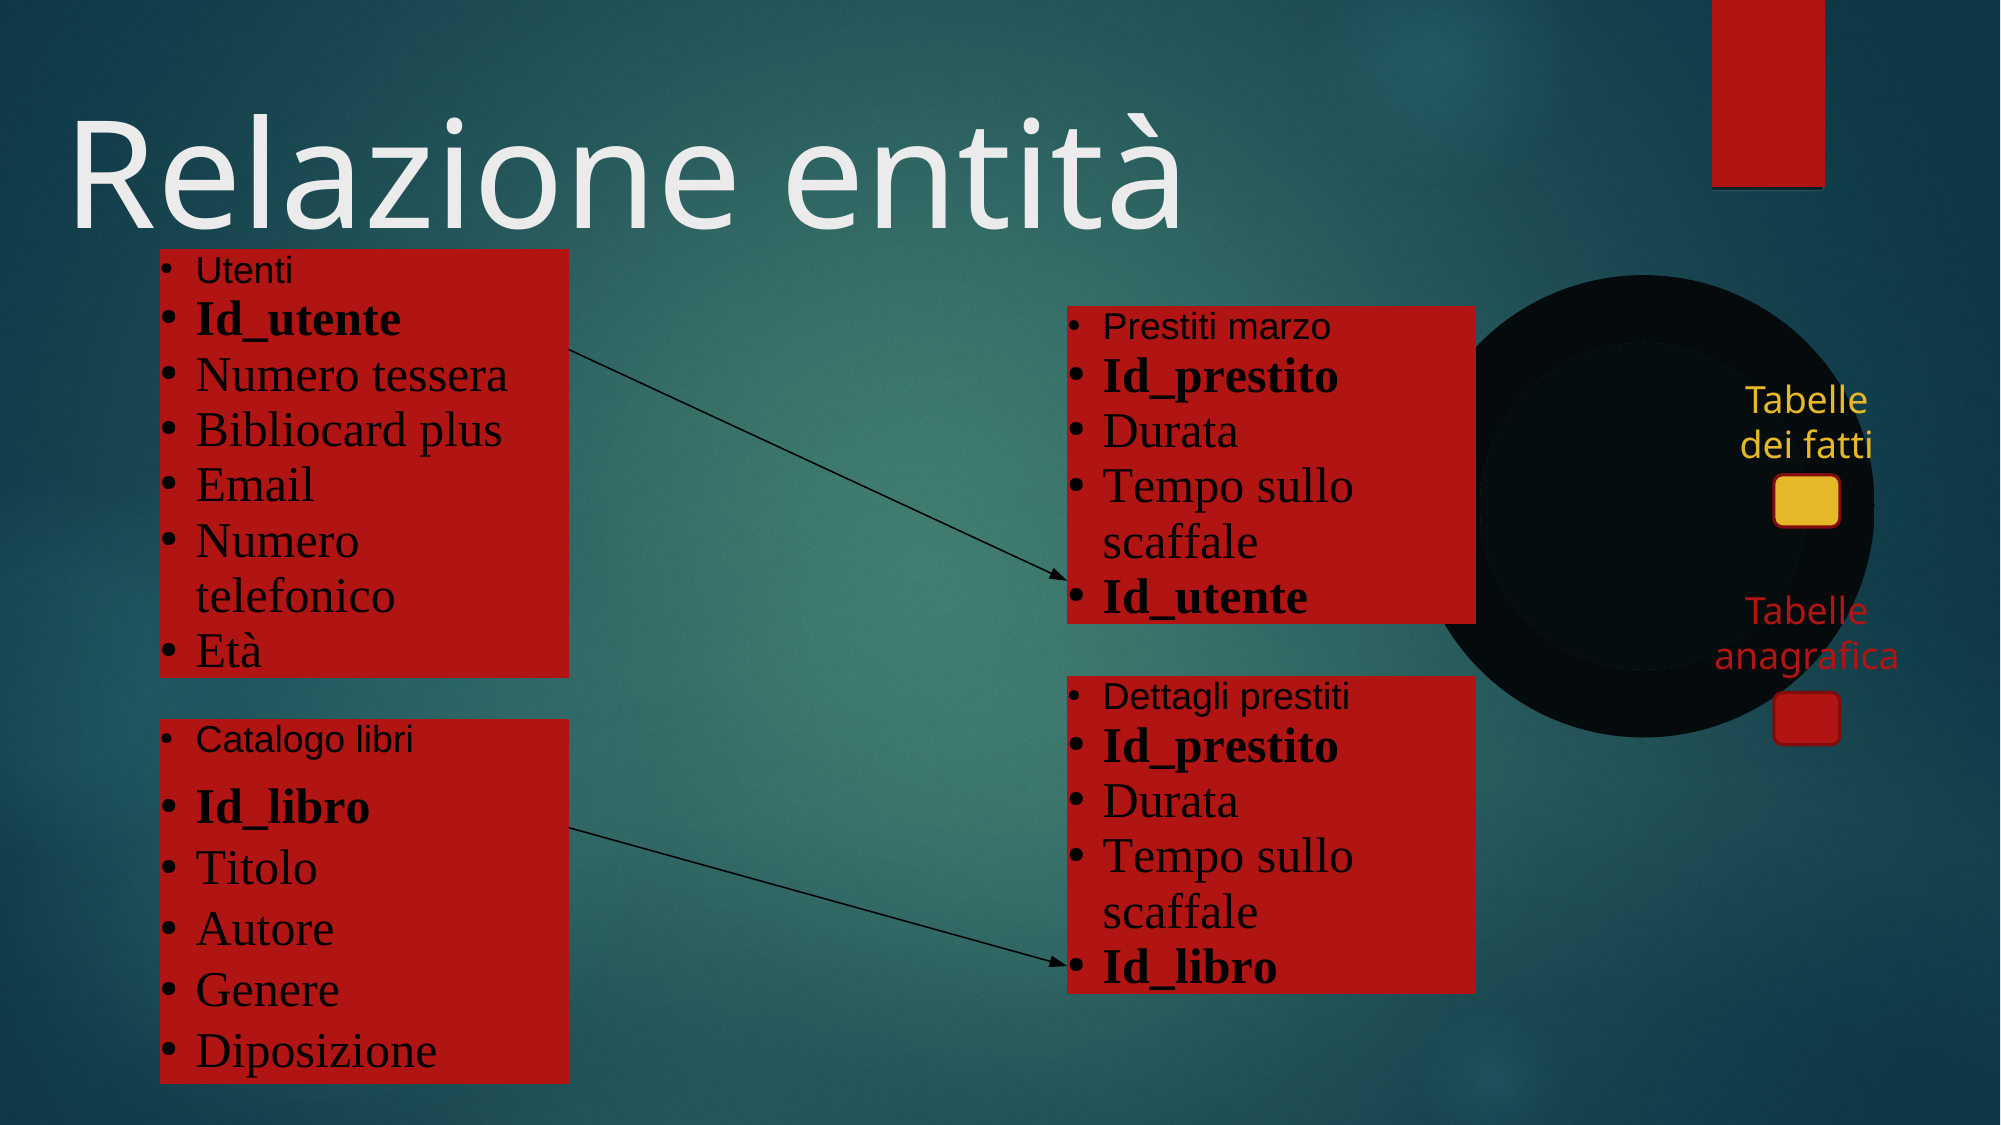

# Relazione entità
| Utenti |
| --- |
| Id\_utente |
| Numero tessera |
| Bibliocard plus |
| Email |
| Numero telefonico |
| Età |
| Prestiti marzo |
| --- |
| Id\_prestito |
| Durata |
| Tempo sullo scaffale |
| Id\_utente |
Tabelle dei fatti
Tabelle anagrafica
| Dettagli prestiti |
| --- |
| Id\_prestito |
| Durata |
| Tempo sullo scaffale |
| Id\_libro |
| Catalogo libri |
| --- |
| Id\_libro |
| Titolo |
| Autore |
| Genere |
| Diposizione |